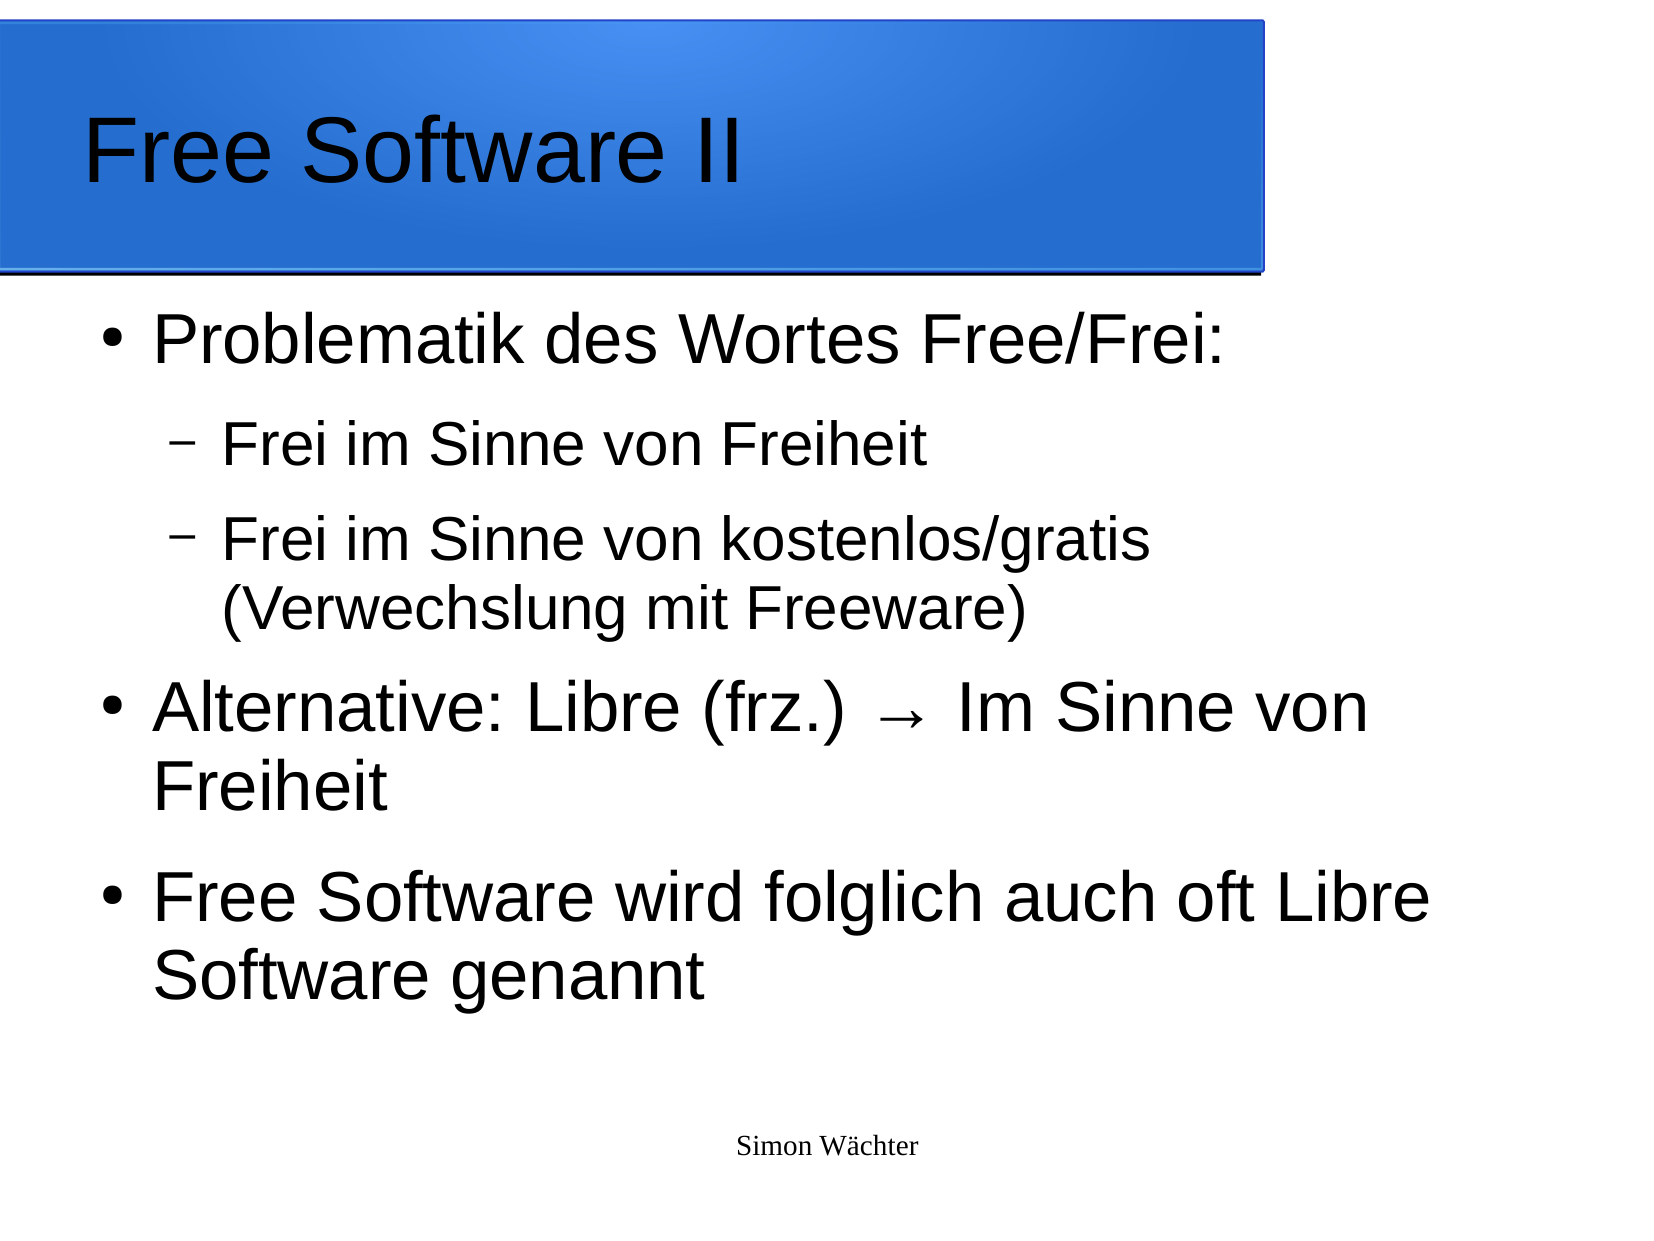

# Free Software II
Problematik des Wortes Free/Frei:
Frei im Sinne von Freiheit
Frei im Sinne von kostenlos/gratis (Verwechslung mit Freeware)
Alternative: Libre (frz.) → Im Sinne von Freiheit
Free Software wird folglich auch oft Libre Software genannt
Simon Wächter